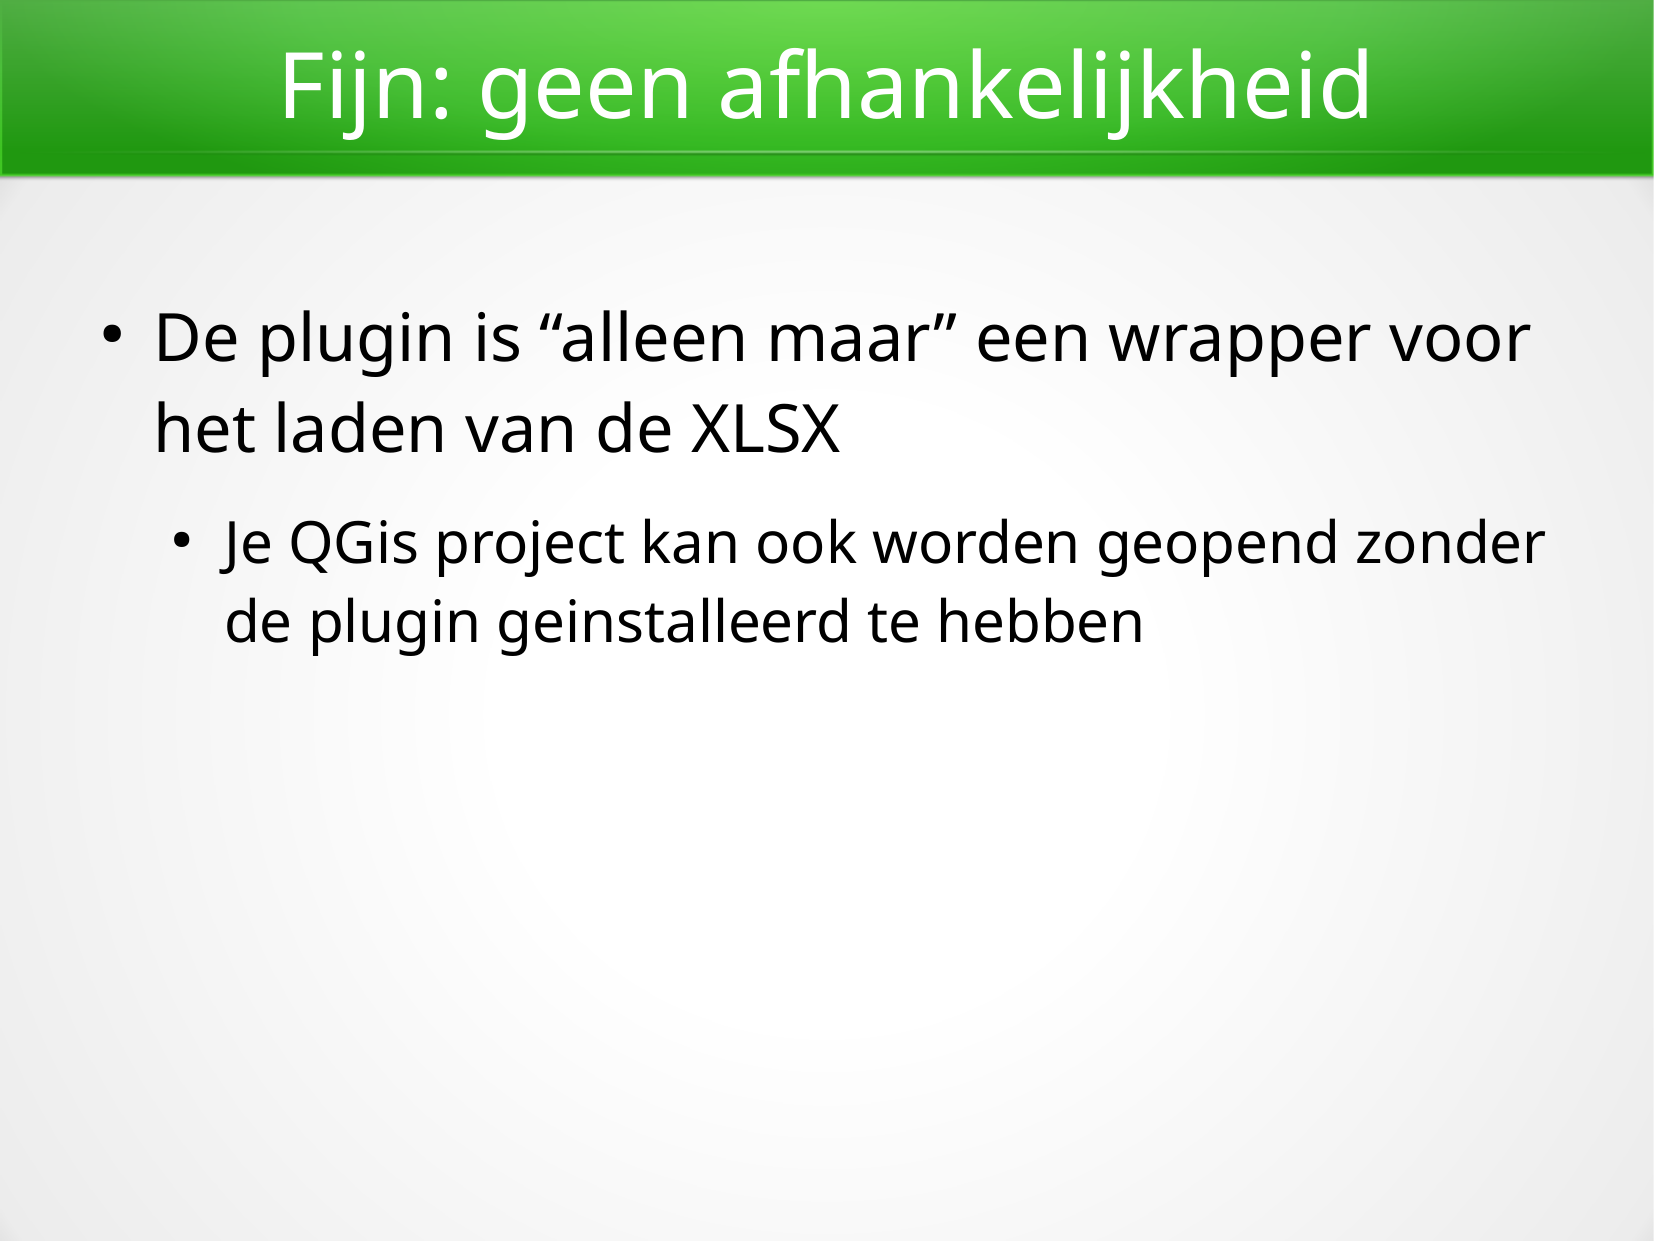

# Fijn: geen afhankelijkheid
De plugin is “alleen maar” een wrapper voor het laden van de XLSX
Je QGis project kan ook worden geopend zonder de plugin geinstalleerd te hebben